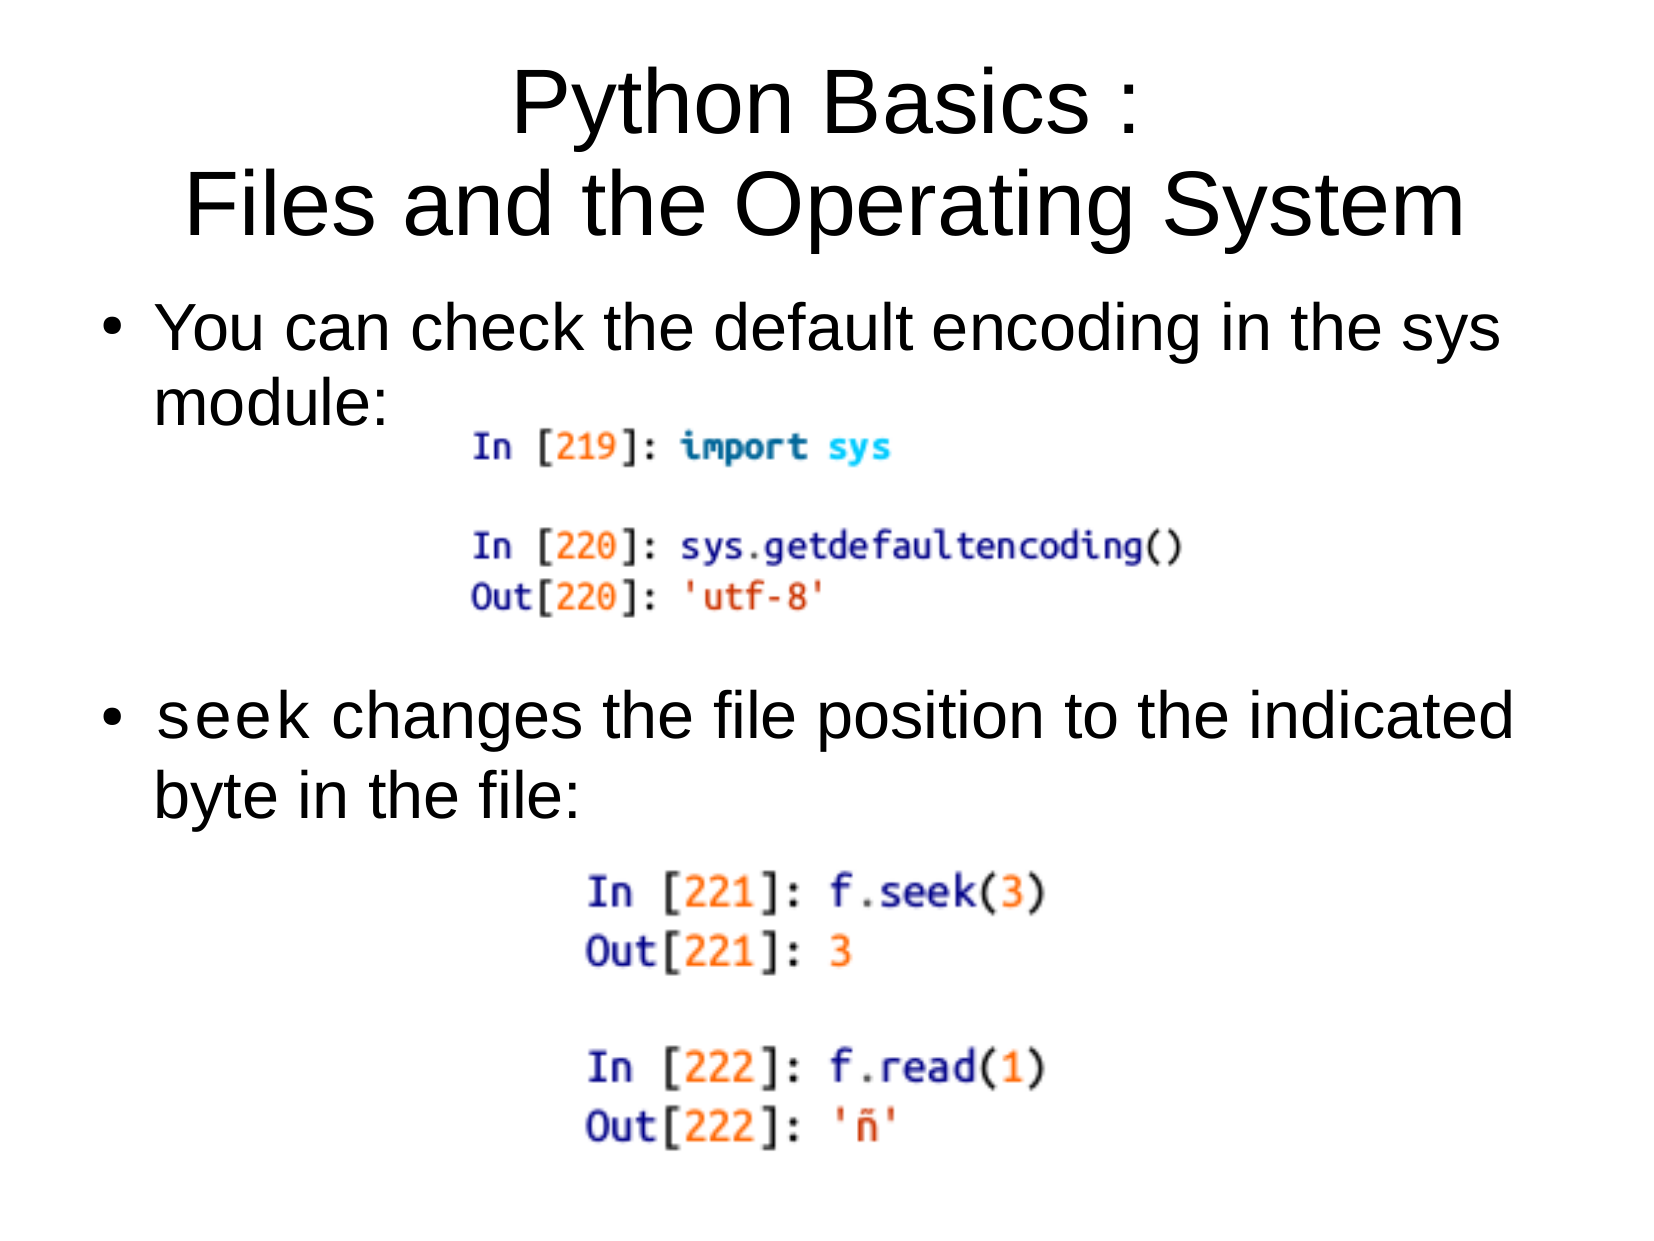

# Python Basics : Files and the Operating System
You can check the default encoding in the sys module:
seek changes the file position to the indicated byte in the file: